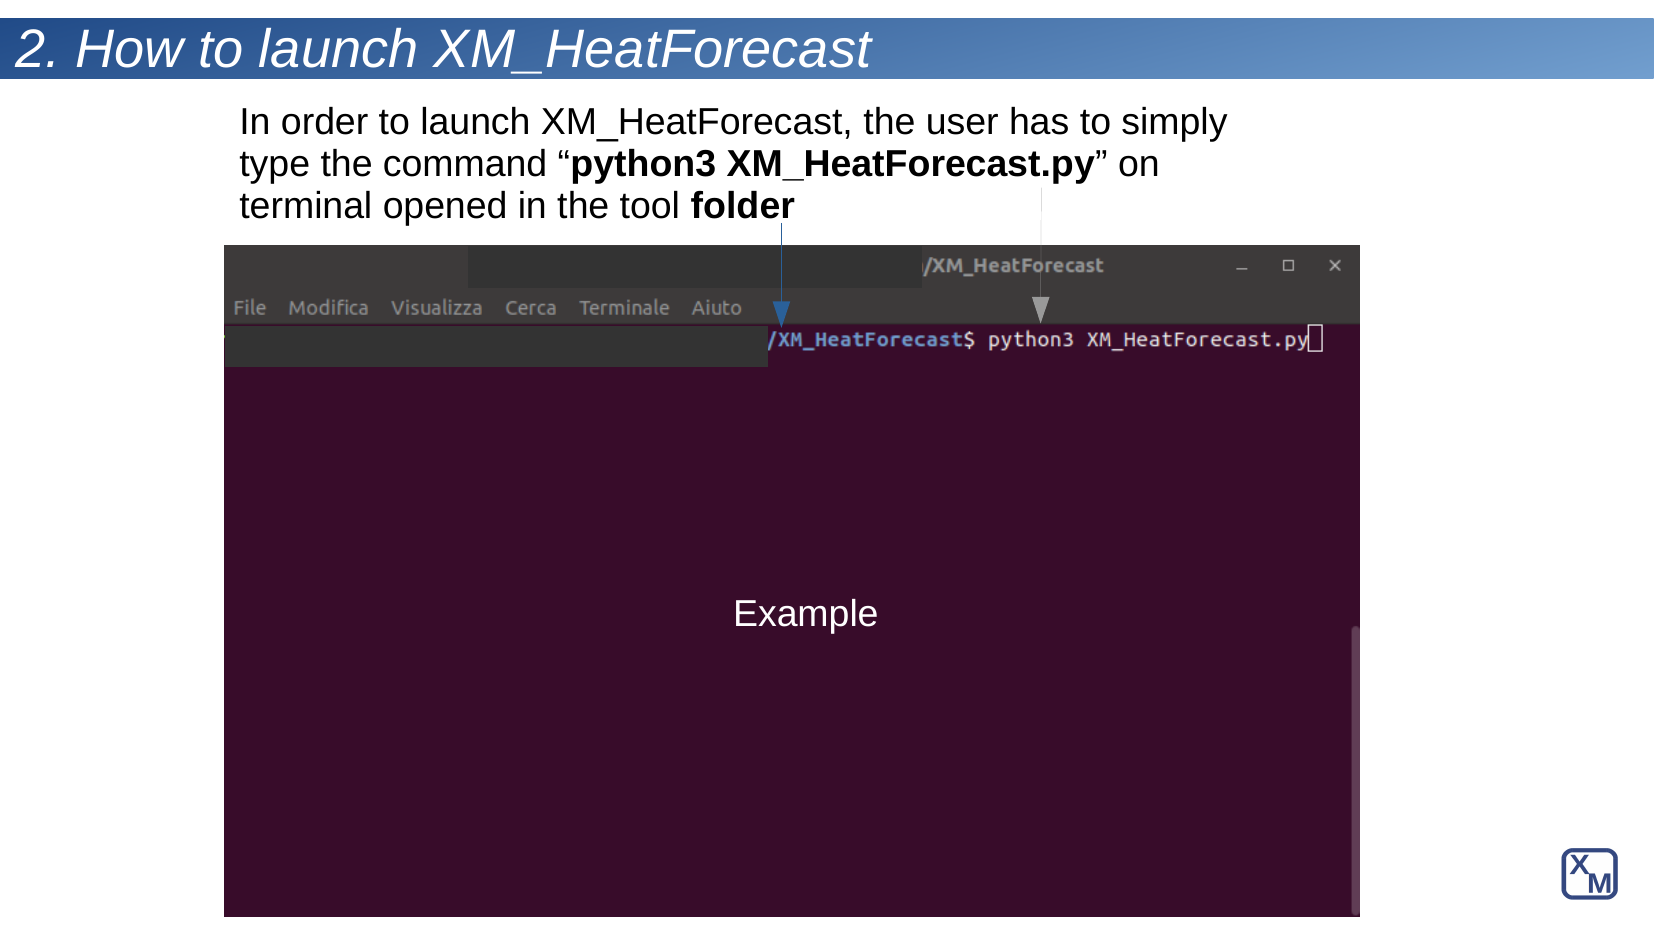

# 2. How to launch XM_HeatForecast
In order to launch XM_HeatForecast, the user has to simply type the command “python3 XM_HeatForecast.py” on terminal opened in the tool folder
Example